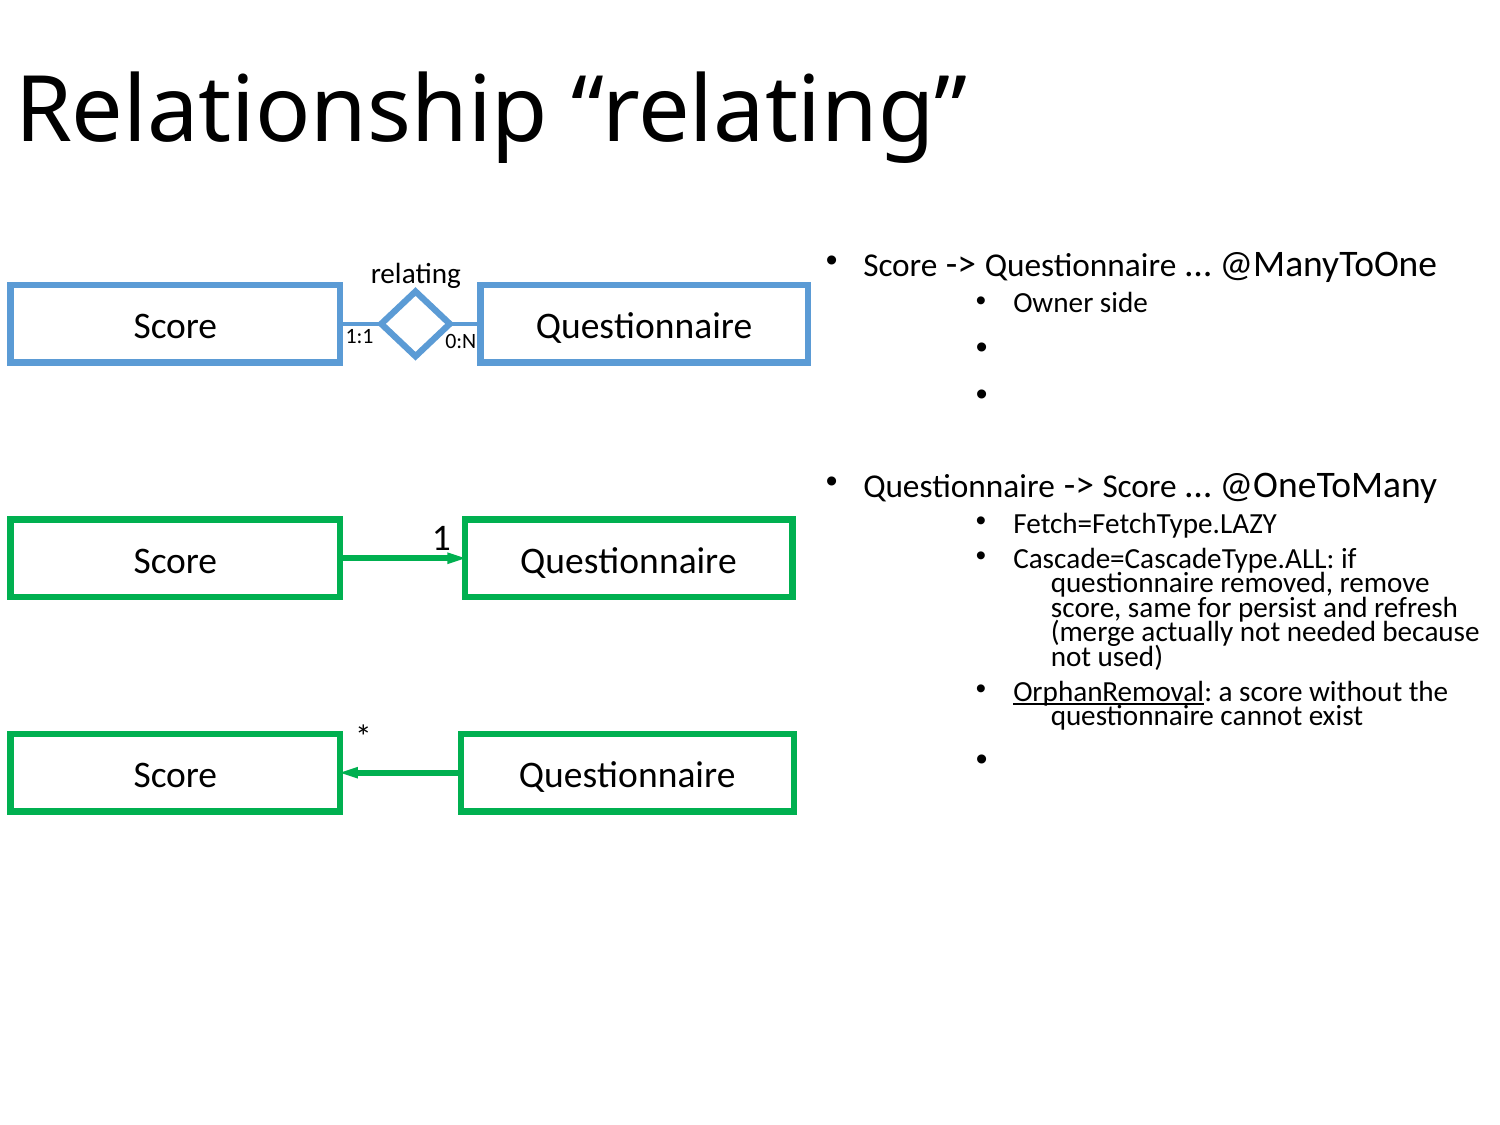

# Relationship “relating”
Score -> Questionnaire … @ManyToOne
Owner side
Questionnaire -> Score … @OneToMany
Fetch=FetchType.LAZY
Cascade=CascadeType.ALL: if questionnaire removed, remove score, same for persist and refresh (merge actually not needed because not used)
OrphanRemoval: a score without the questionnaire cannot exist
relating
Score
Questionnaire
1:1
0:N
1
Score
Questionnaire
*
Score
Questionnaire